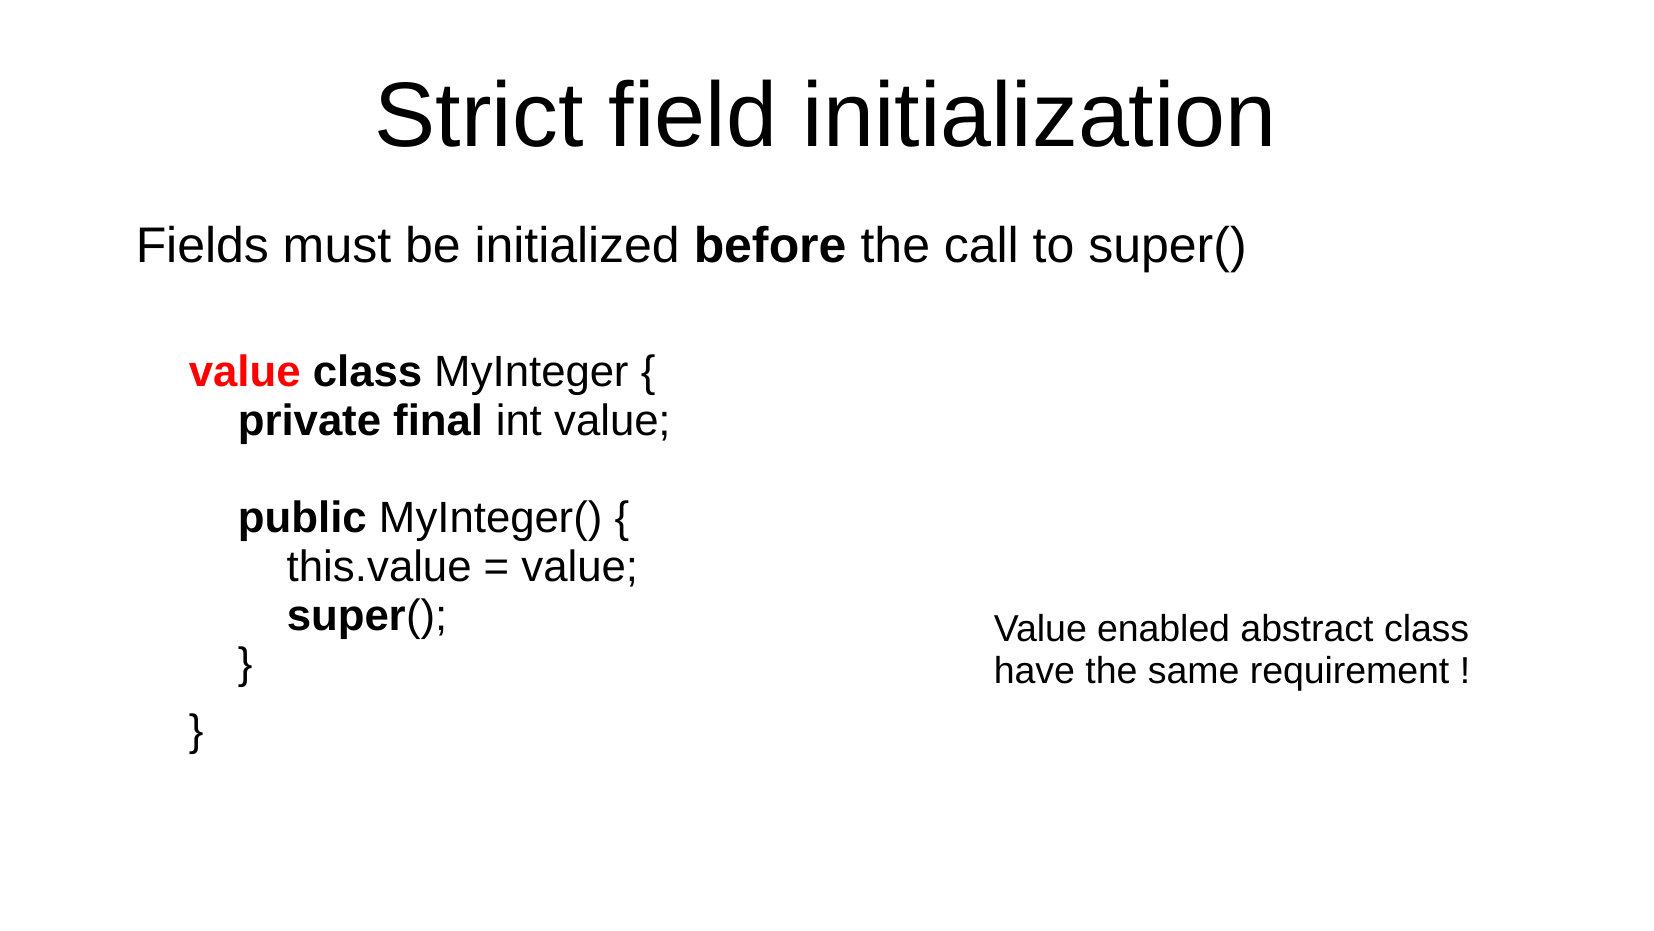

# Strict field initialization
Fields must be initialized before the call to super()
value class MyInteger {
 private final int value;
 public MyInteger() {
 this.value = value;
 super();
 }
}
Value enabled abstract class
have the same requirement !